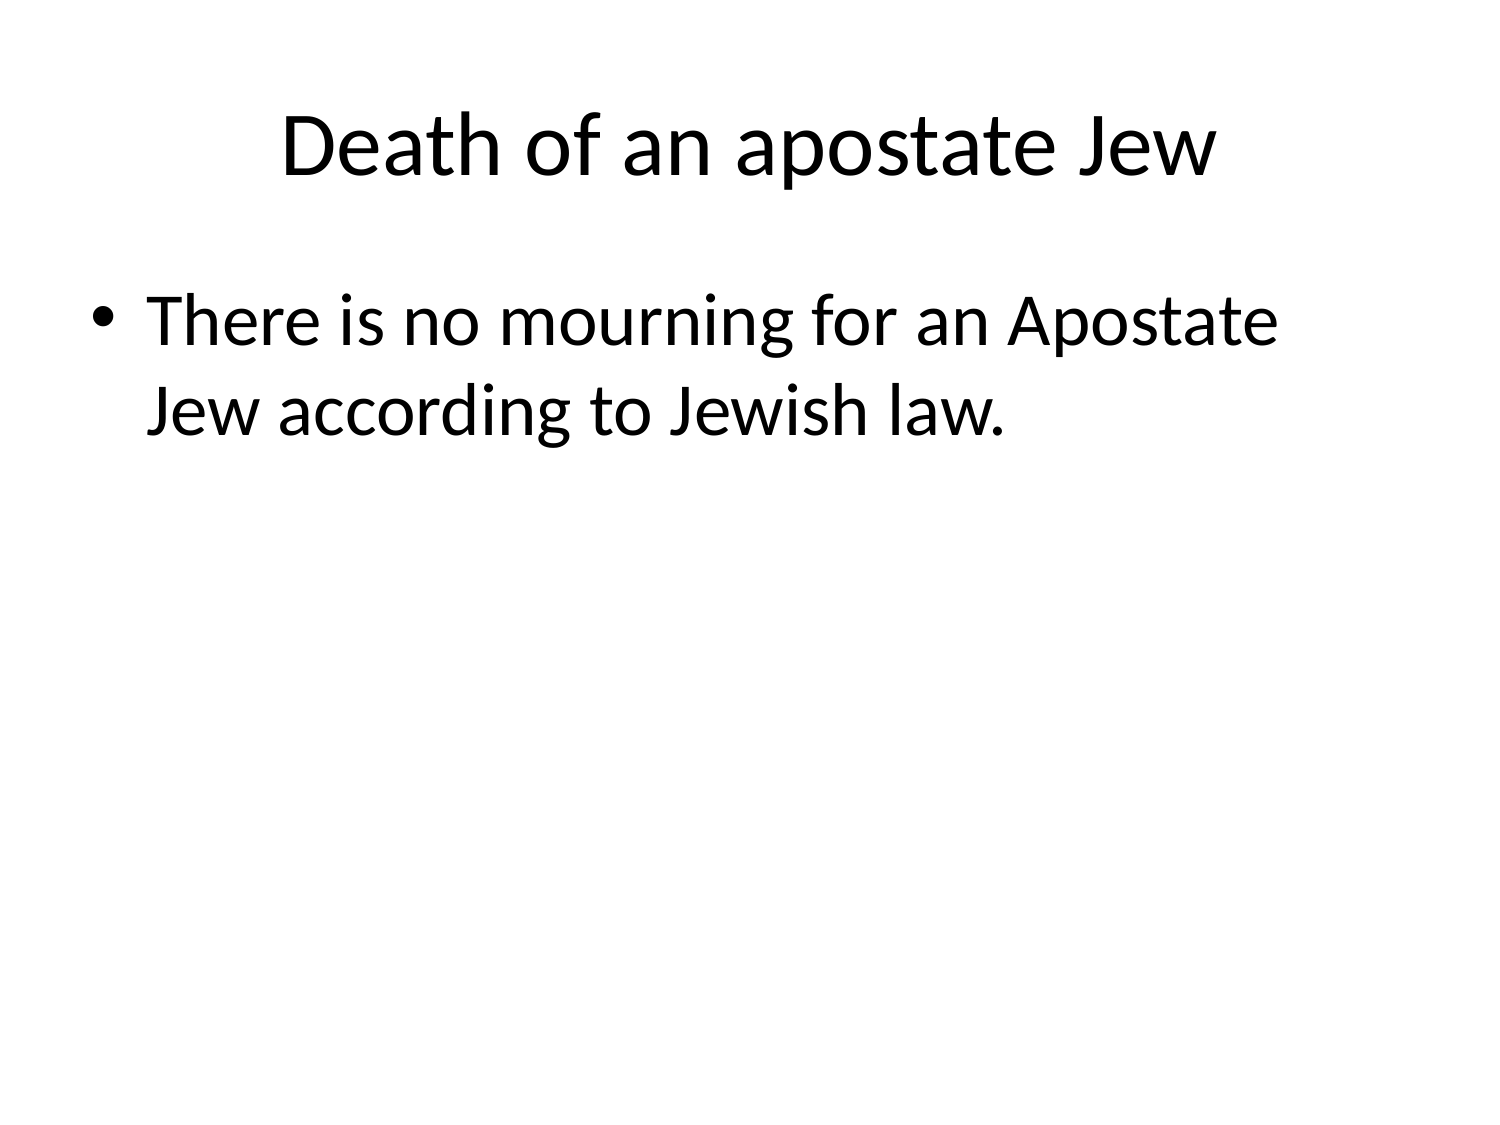

# Death of an apostate Jew
There is no mourning for an Apostate Jew according to Jewish law.